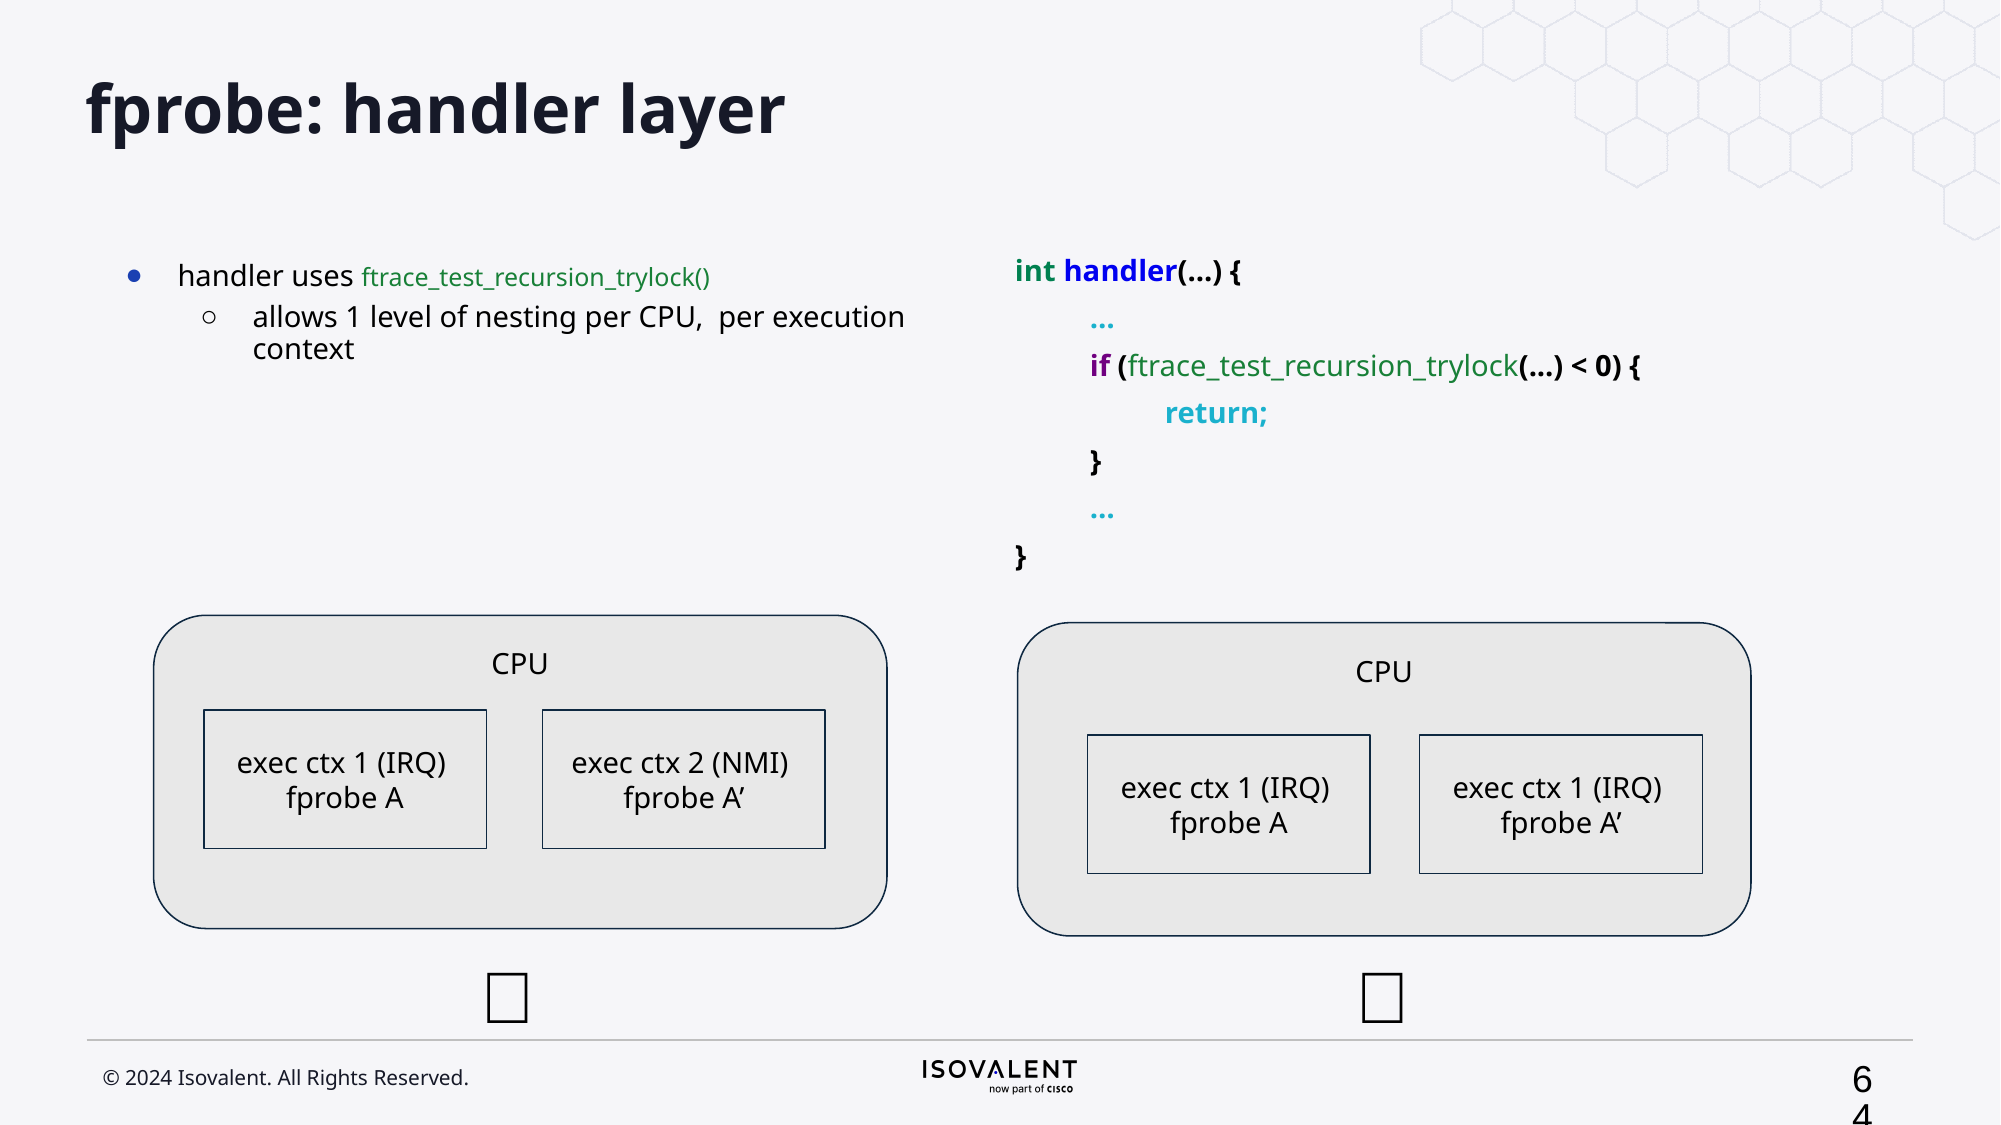

# fprobe: handler layer
handler uses ftrace_test_recursion_trylock()
allows 1 level of nesting per CPU, per execution context
int handler(...) {
	…
if (ftrace_test_recursion_trylock(...) < 0) {
	return;
}
…
}
CPU
exec ctx 1 (IRQ)
fprobe A
exec ctx 2 (NMI)
fprobe A’
CPU
exec ctx 1 (IRQ)
fprobe A
exec ctx 1 (IRQ)
fprobe A’
❌
✅